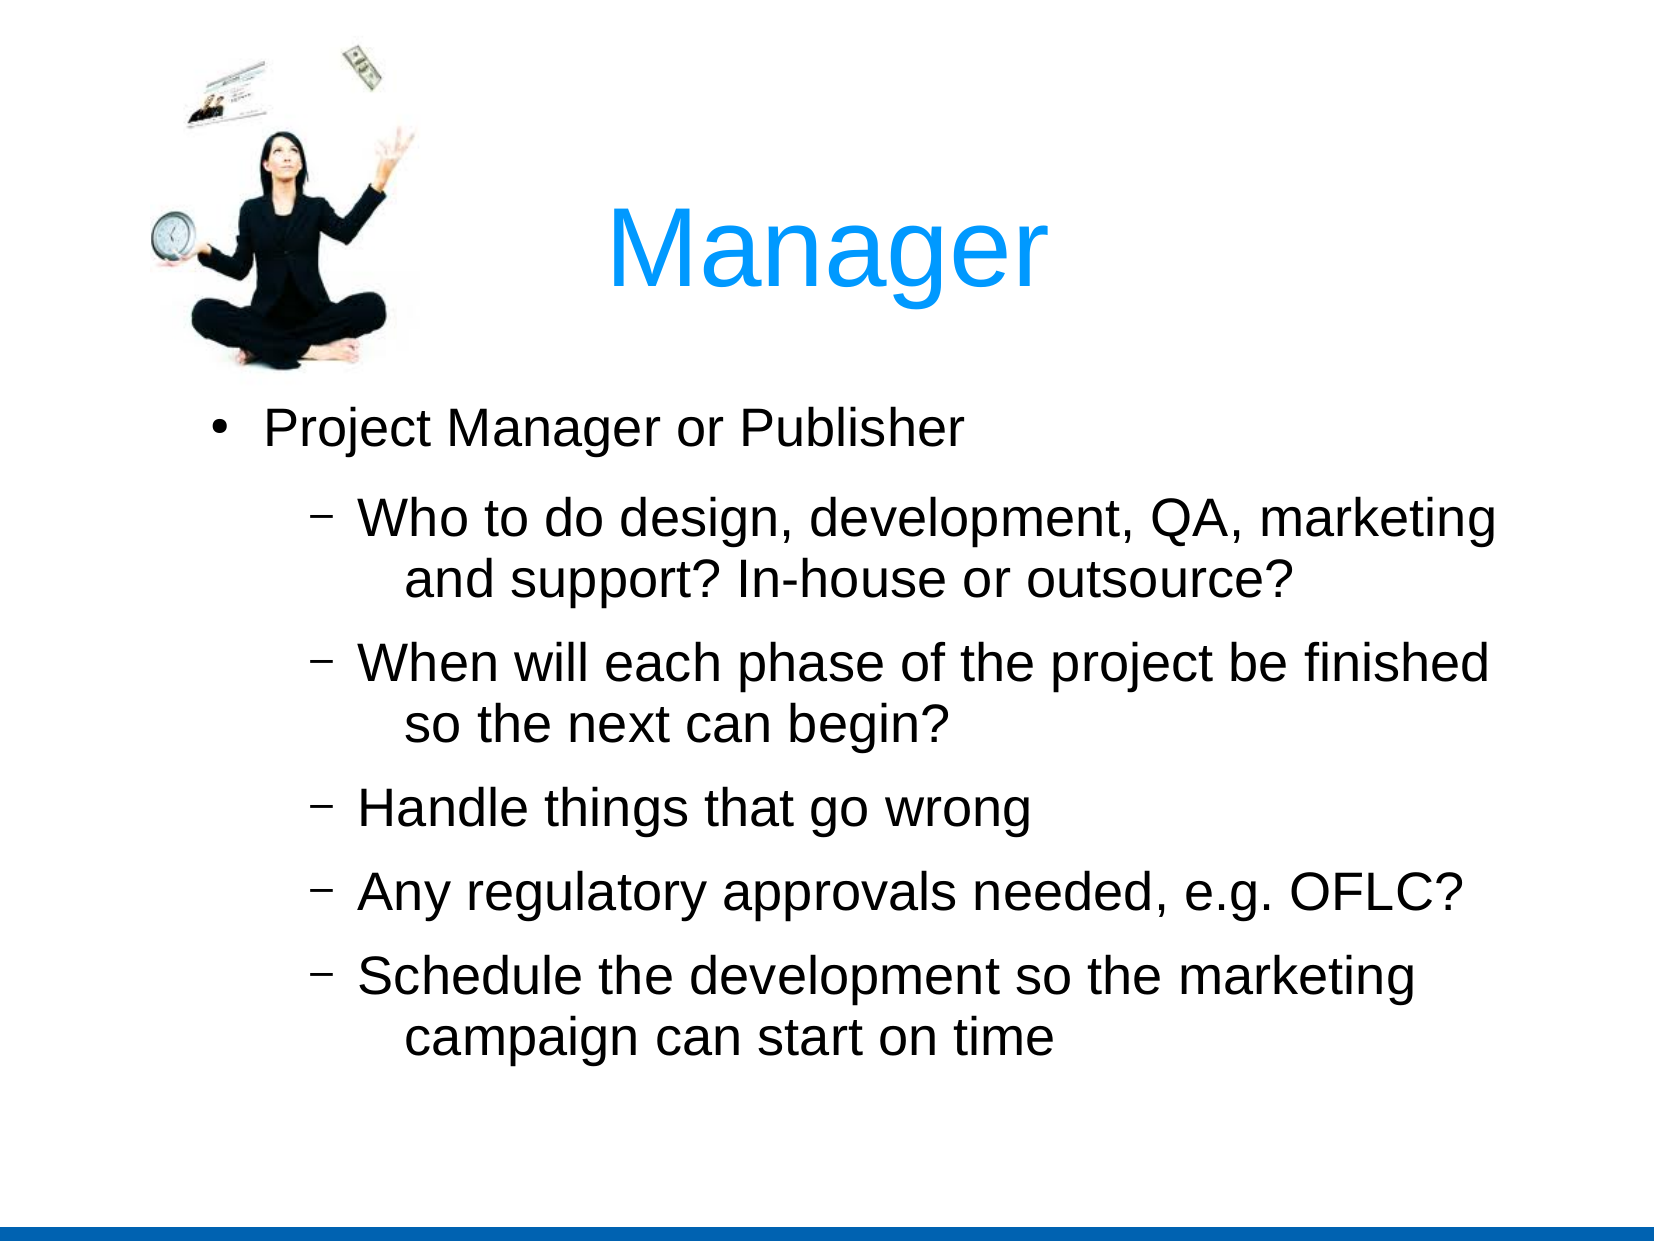

# Manager
Project Manager or Publisher
Who to do design, development, QA, marketing and support? In-house or outsource?
When will each phase of the project be finished so the next can begin?
Handle things that go wrong
Any regulatory approvals needed, e.g. OFLC?
Schedule the development so the marketing campaign can start on time